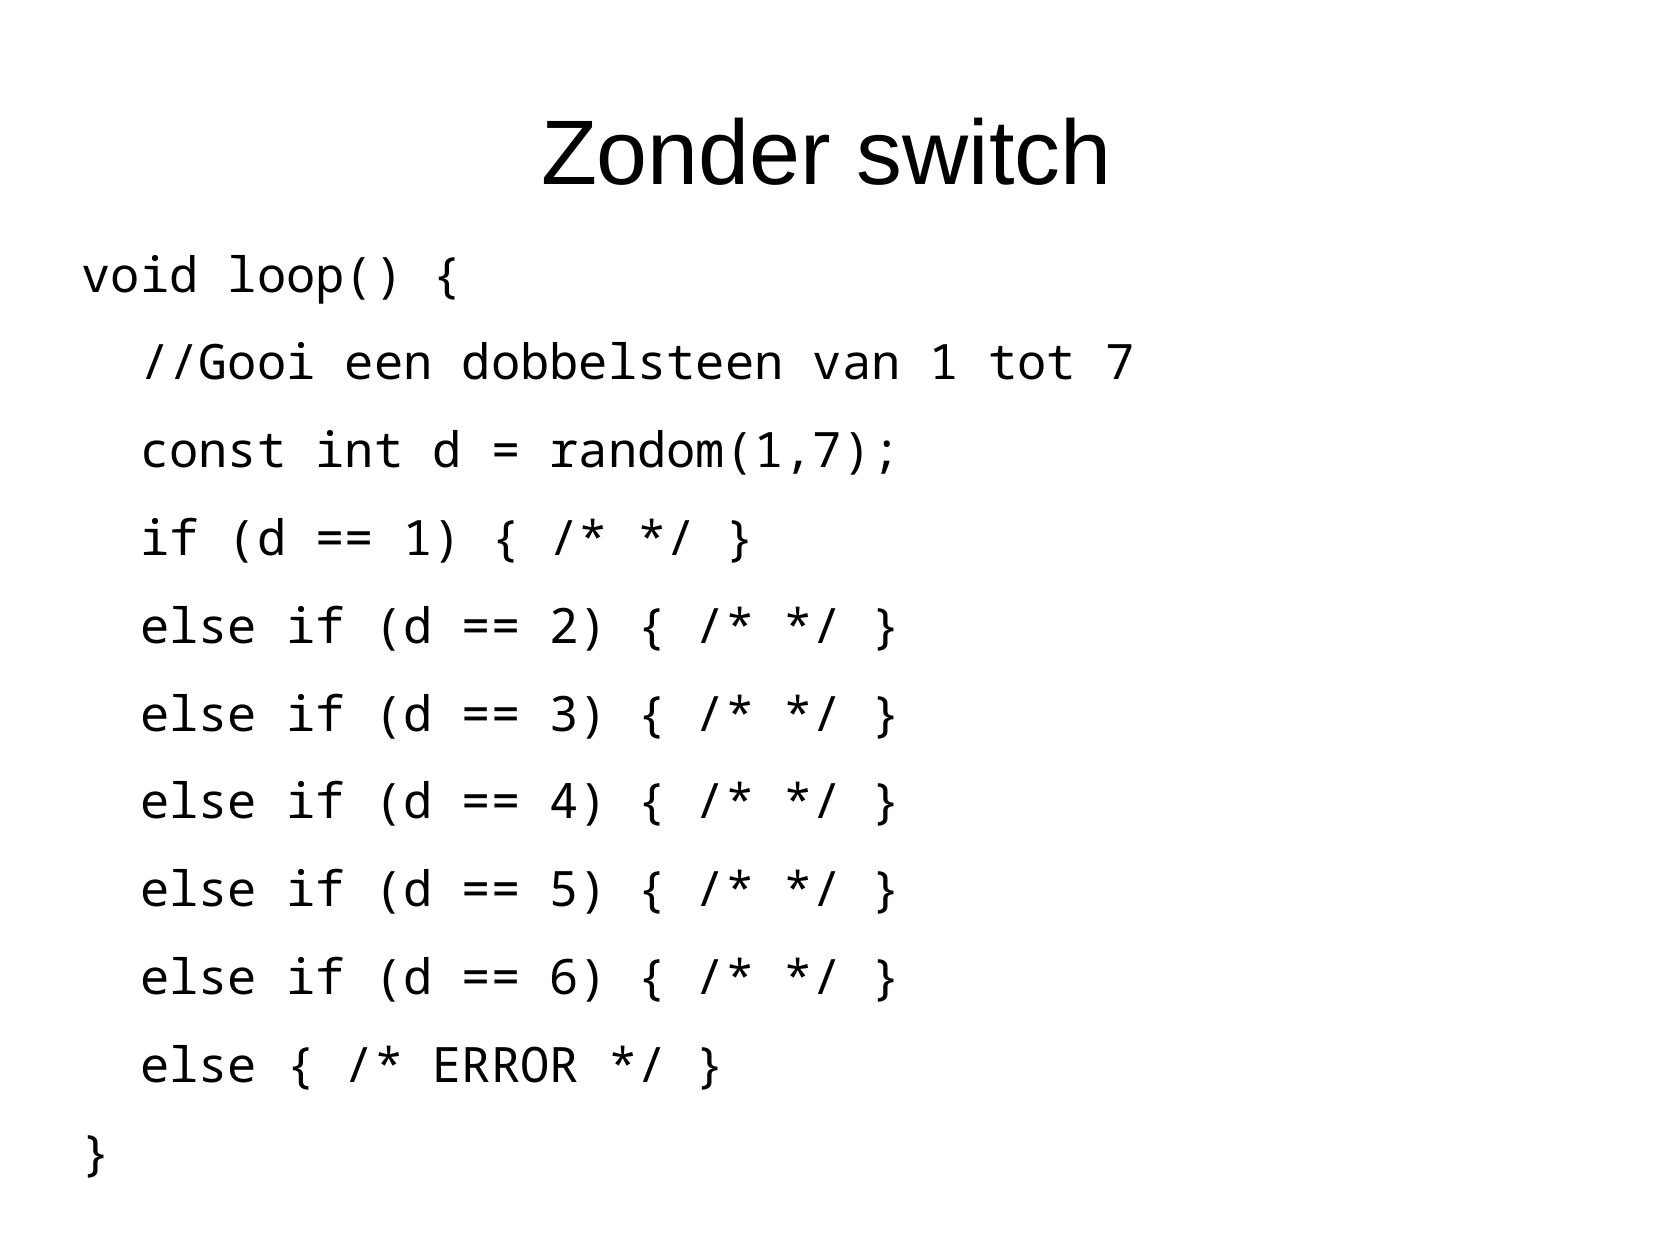

# Zonder switch
void loop() {
 //Gooi een dobbelsteen van 1 tot 7
 const int d = random(1,7);
 if (d == 1) { /* */ }
 else if (d == 2) { /* */ }
 else if (d == 3) { /* */ }
 else if (d == 4) { /* */ }
 else if (d == 5) { /* */ }
 else if (d == 6) { /* */ }
 else { /* ERROR */ }
}